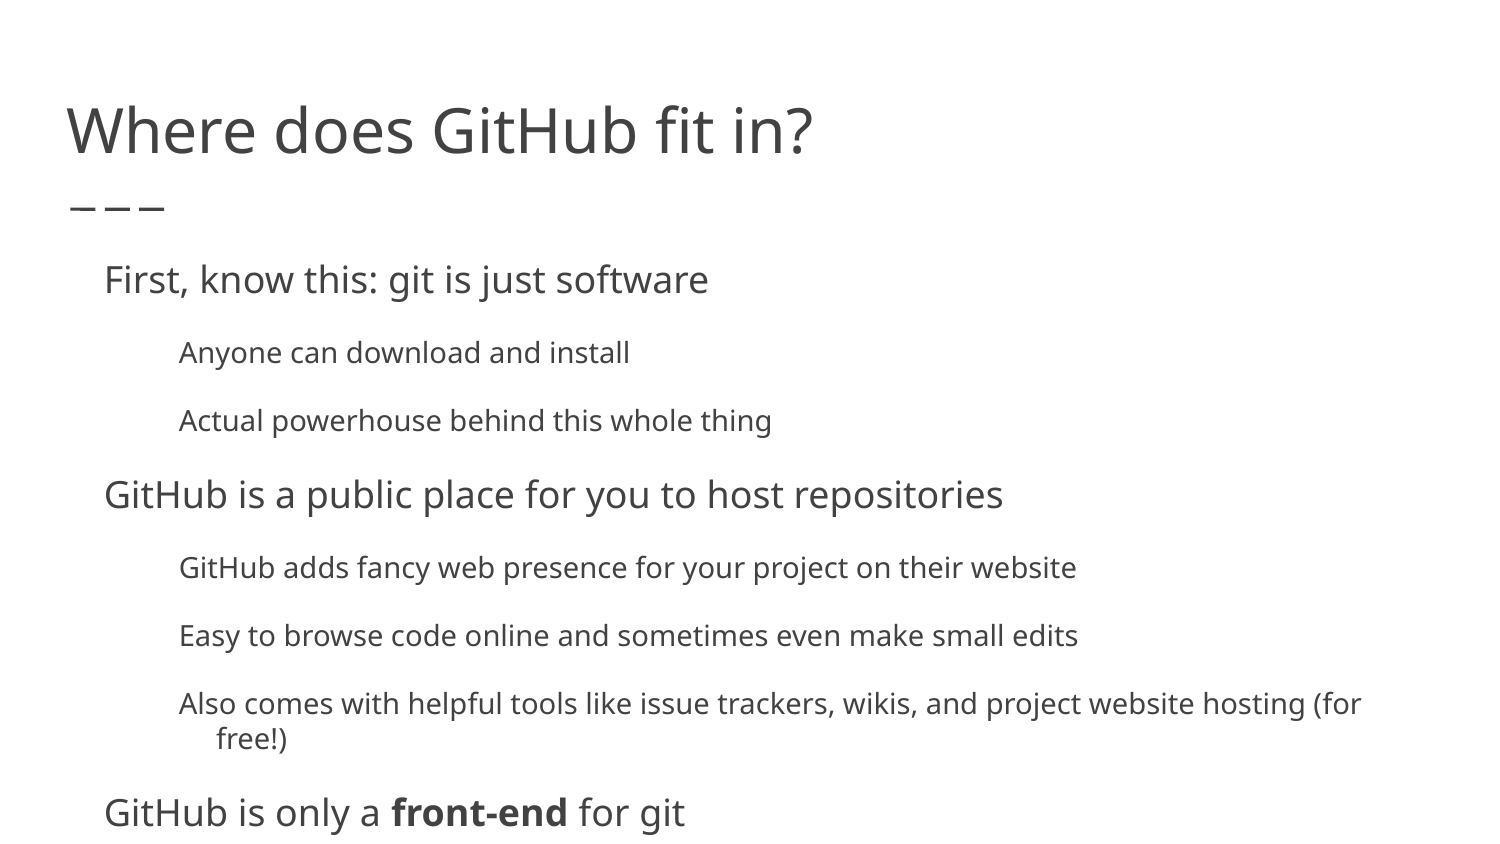

# Where does GitHub fit in?
First, know this: git is just software
Anyone can download and install
Actual powerhouse behind this whole thing
GitHub is a public place for you to host repositories
GitHub adds fancy web presence for your project on their website
Easy to browse code online and sometimes even make small edits
Also comes with helpful tools like issue trackers, wikis, and project website hosting (for free!)
GitHub is only a front-end for git